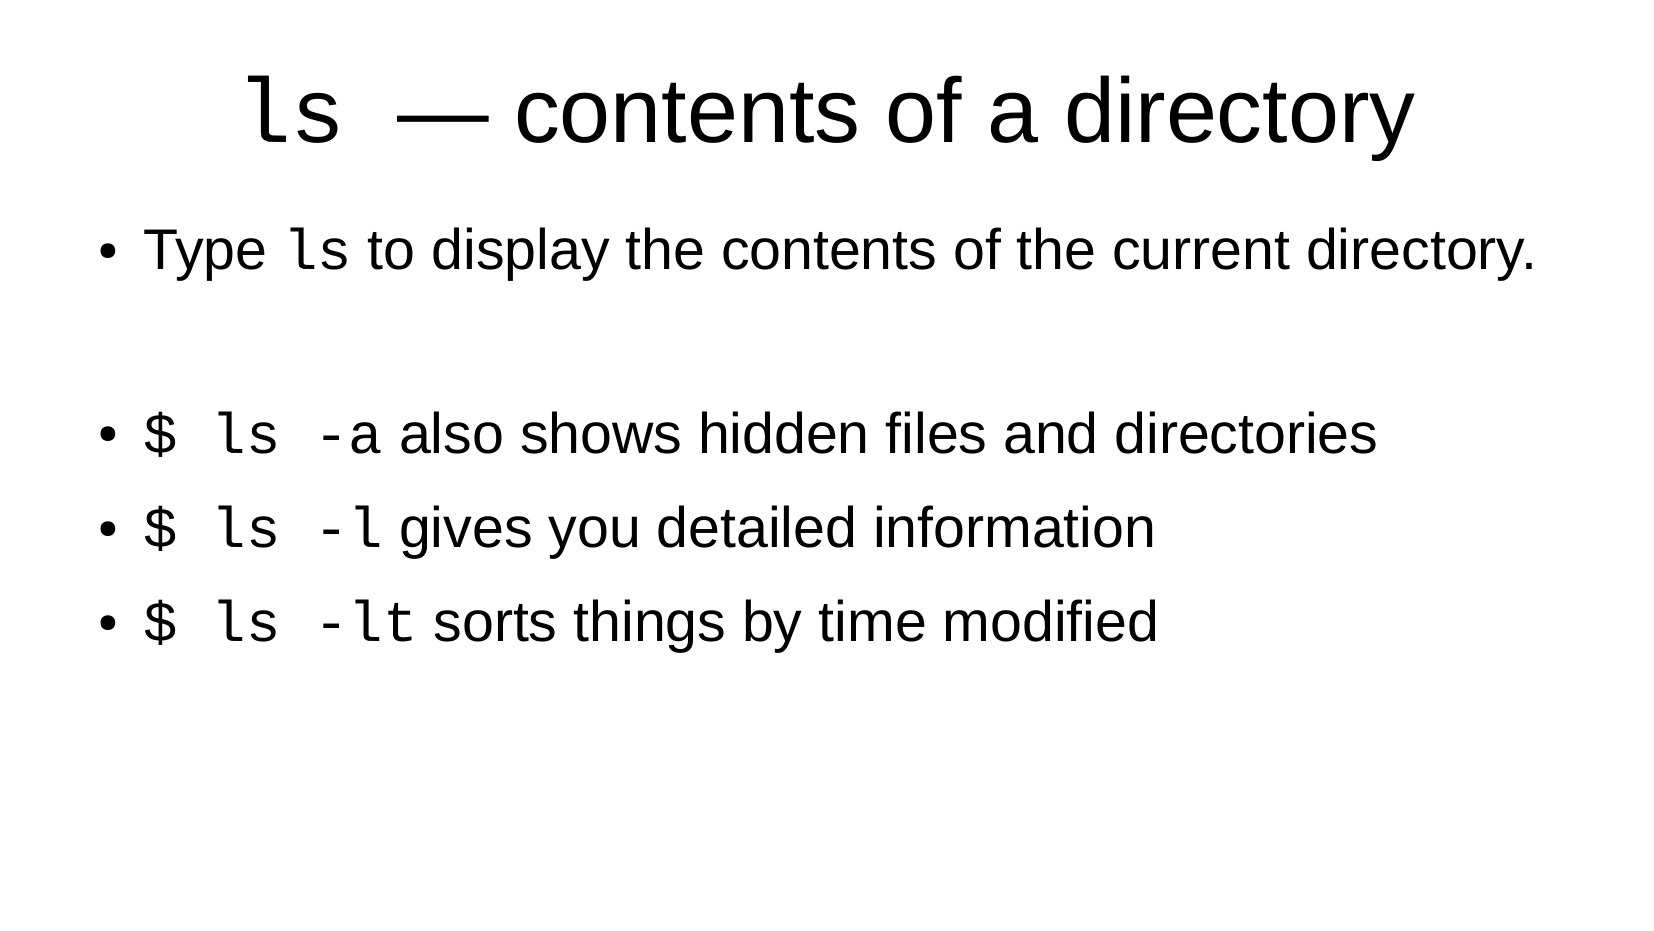

# ls — contents of a directory
Type ls to display the contents of the current directory.
$ ls -a also shows hidden files and directories
$ ls -l gives you detailed information
$ ls -lt sorts things by time modified